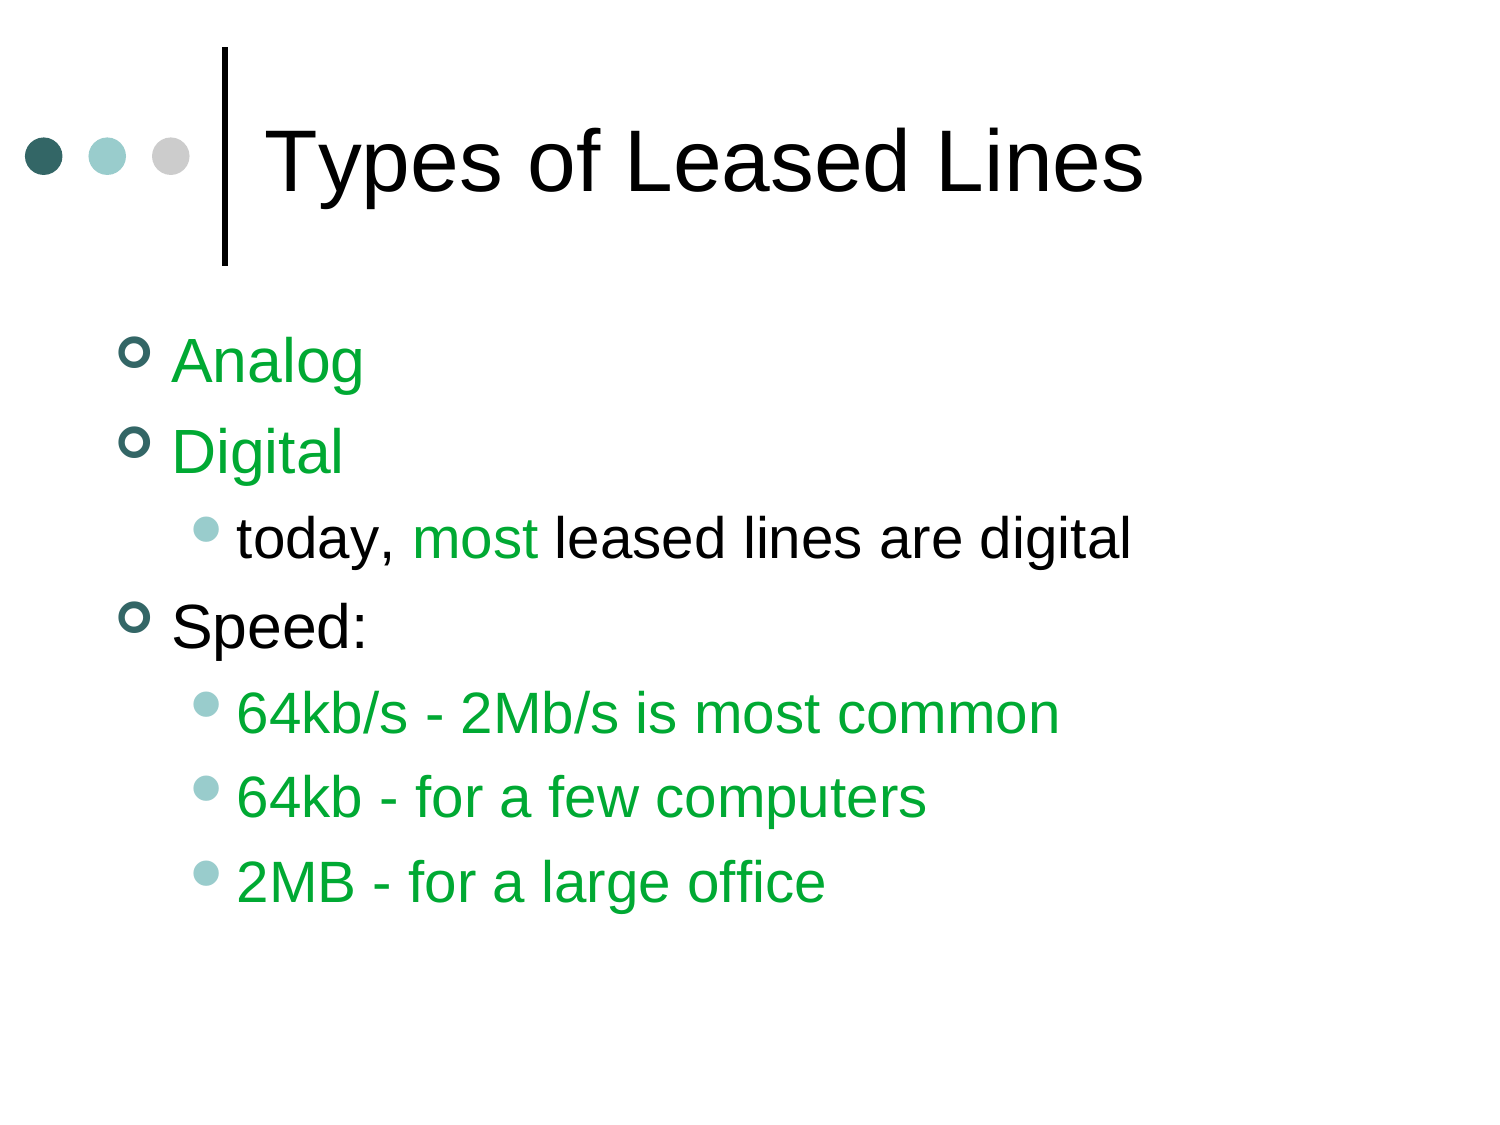

# Types of Leased Lines
Analog
Digital
today, most leased lines are digital
Speed:
64kb/s - 2Mb/s is most common
64kb - for a few computers
2MB - for a large office